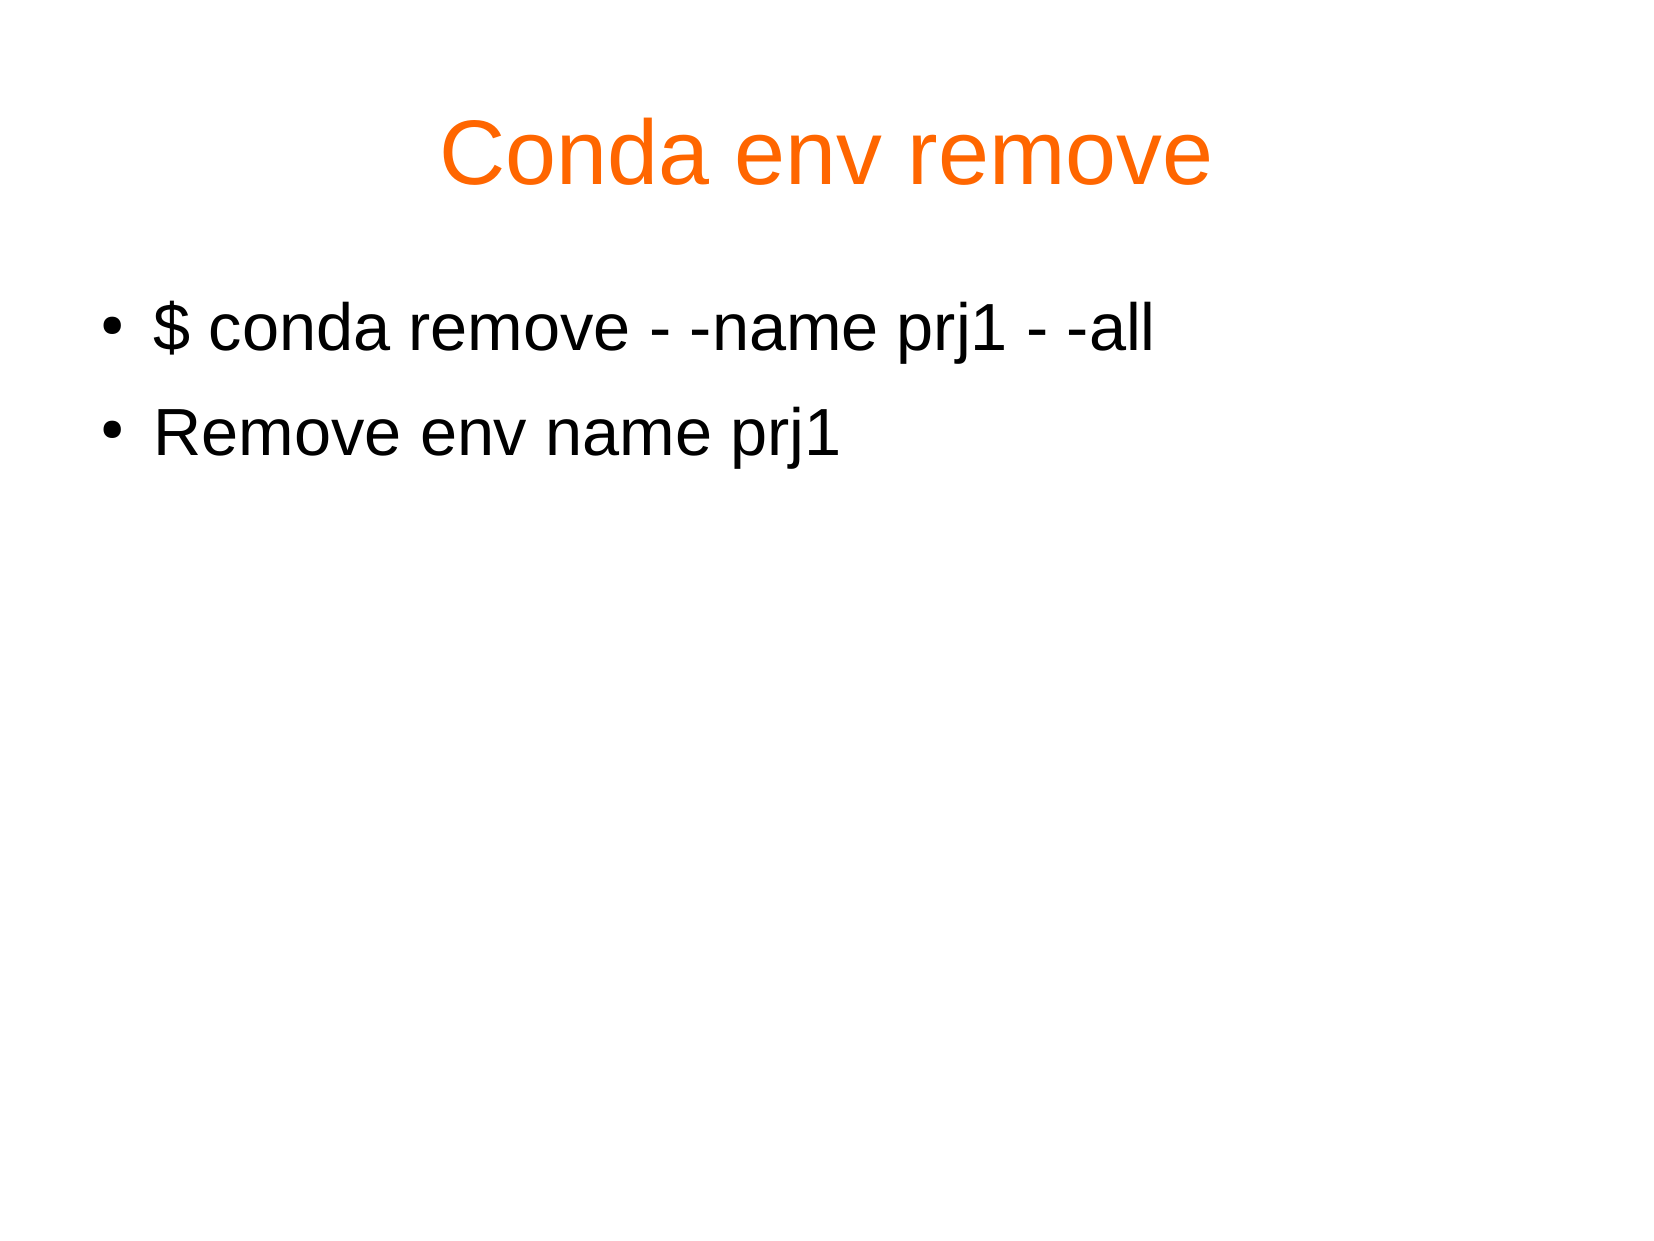

# Conda env remove
$ conda remove - -name prj1 - -all
Remove env name prj1